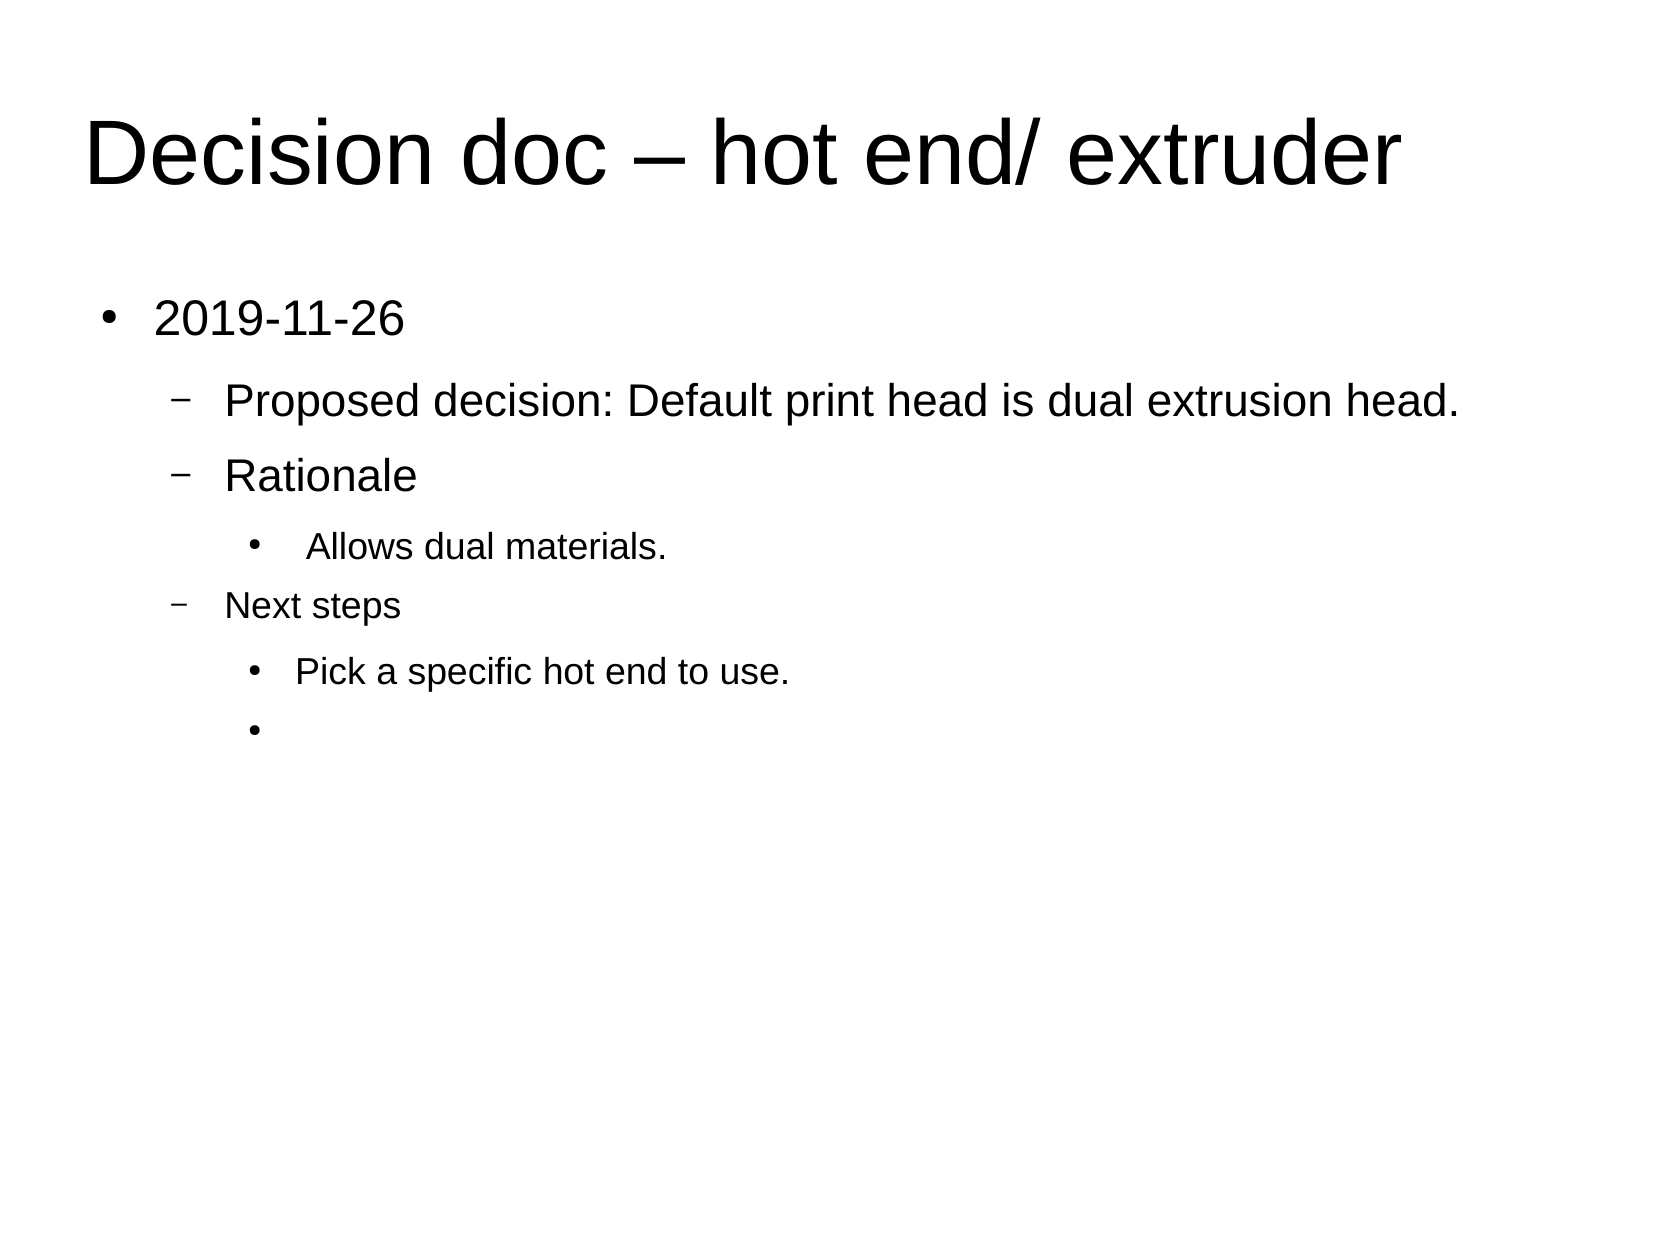

# Decision doc – hot end/ extruder
2019-11-26
Proposed decision: Default print head is dual extrusion head.
Rationale
 Allows dual materials.
Next steps
Pick a specific hot end to use.